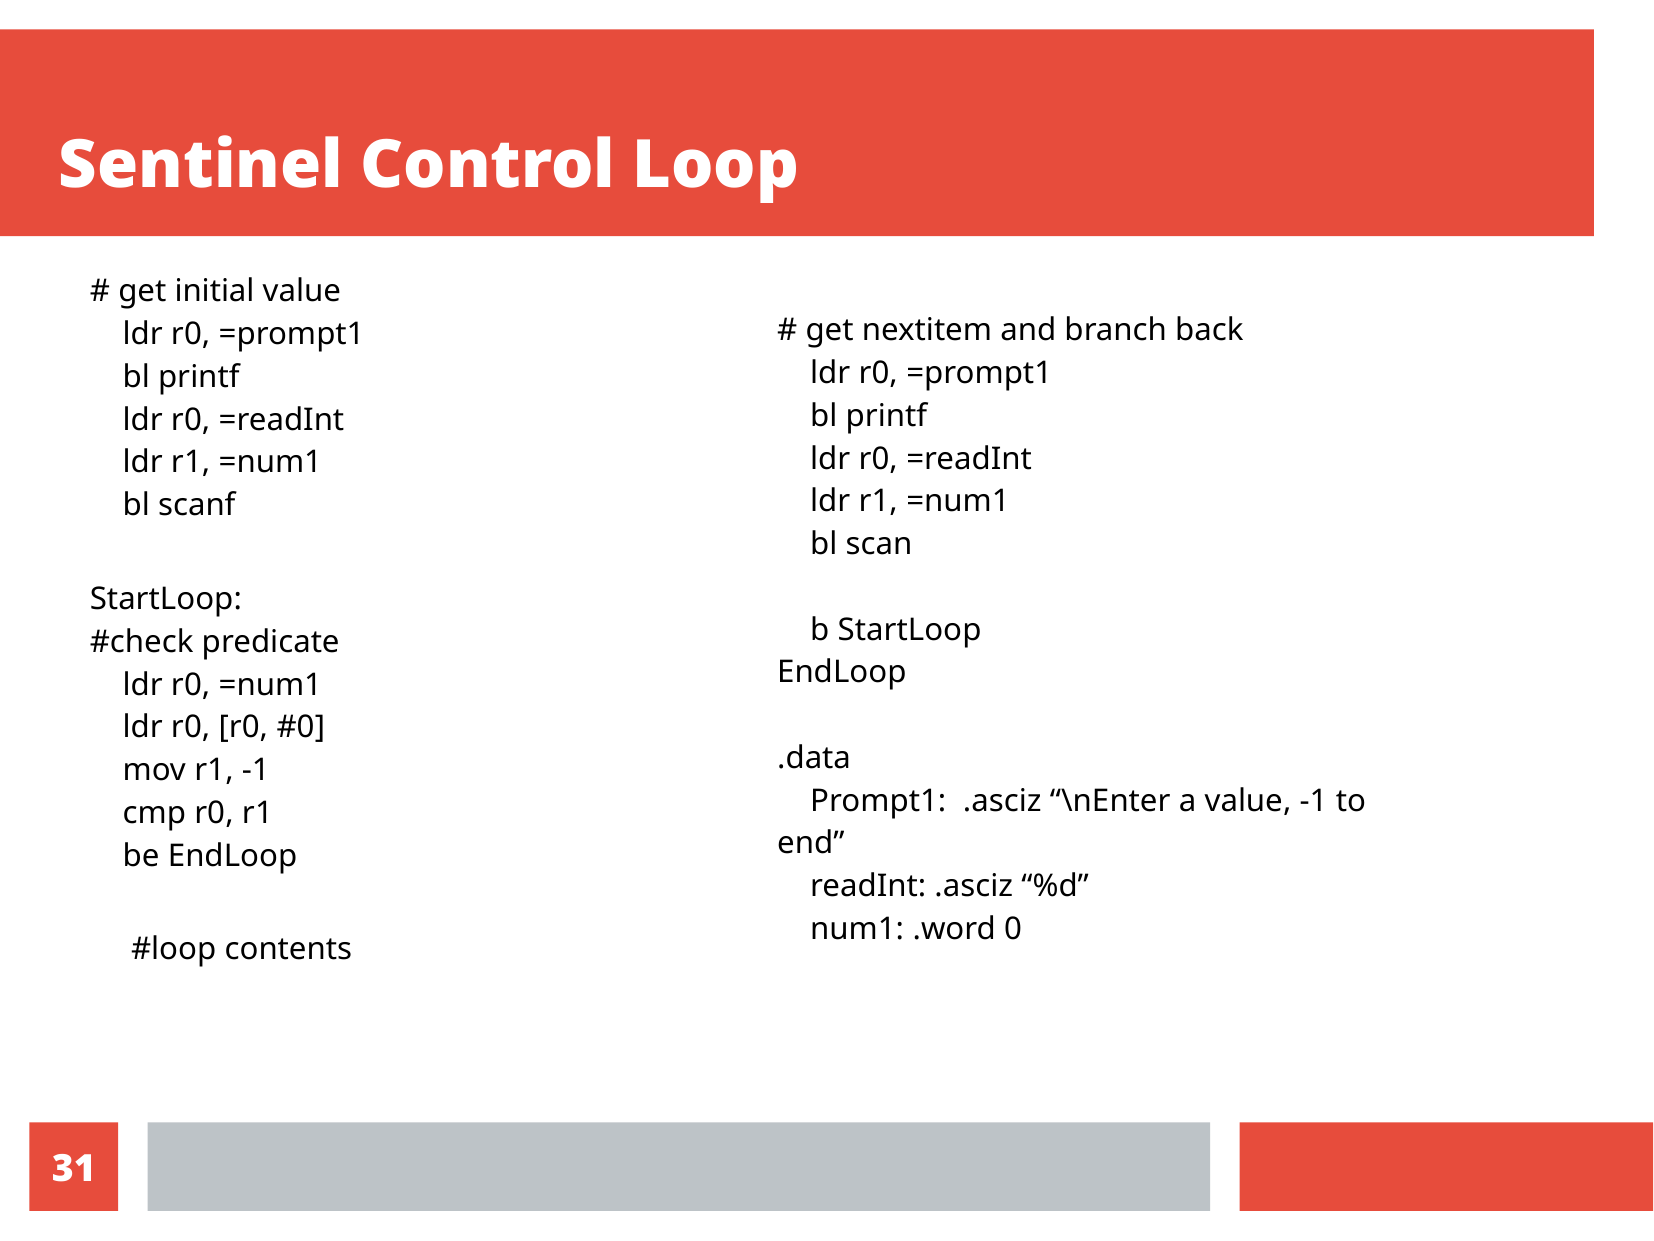

# Sentinel Control Loop
# get initial value
 ldr r0, =prompt1
 bl printf
 ldr r0, =readInt
 ldr r1, =num1
 bl scanf
StartLoop:
#check predicate
 ldr r0, =num1
 ldr r0, [r0, #0]
 mov r1, -1
 cmp r0, r1
 be EndLoop
 #loop contents
# get nextitem and branch back
 ldr r0, =prompt1
 bl printf
 ldr r0, =readInt
 ldr r1, =num1
 bl scan
 b StartLoop
EndLoop
.data
 Prompt1: .asciz “\nEnter a value, -1 to end”
 readInt: .asciz “%d”
 num1: .word 0
31